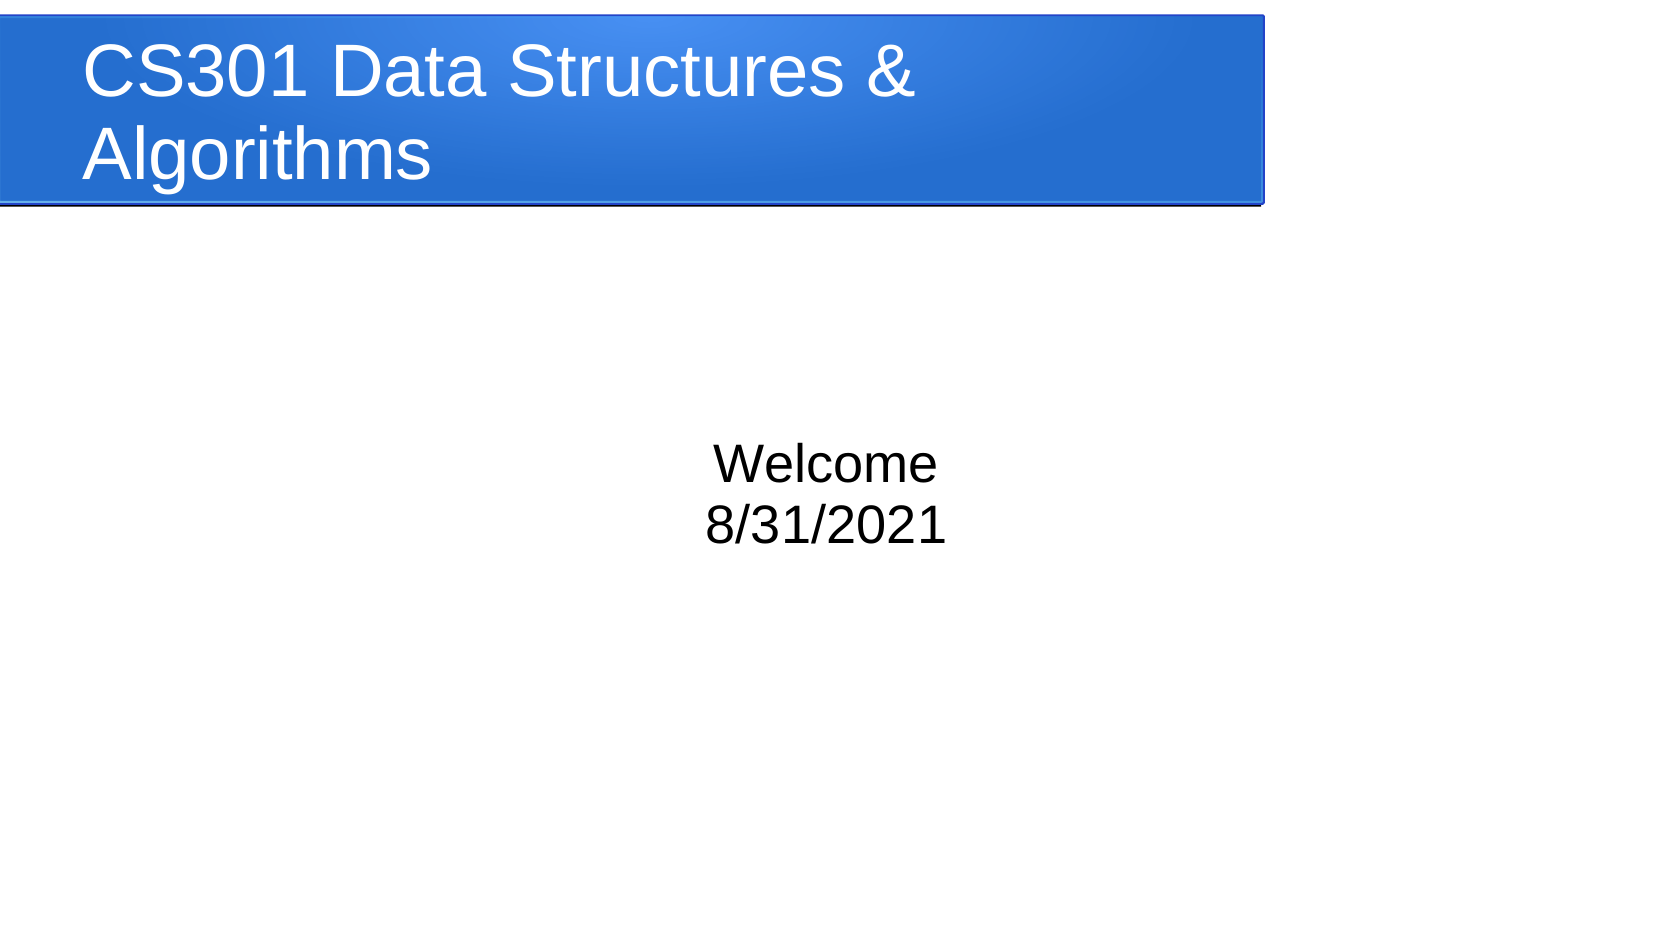

# CS301 Data Structures & Algorithms
Welcome
8/31/2021